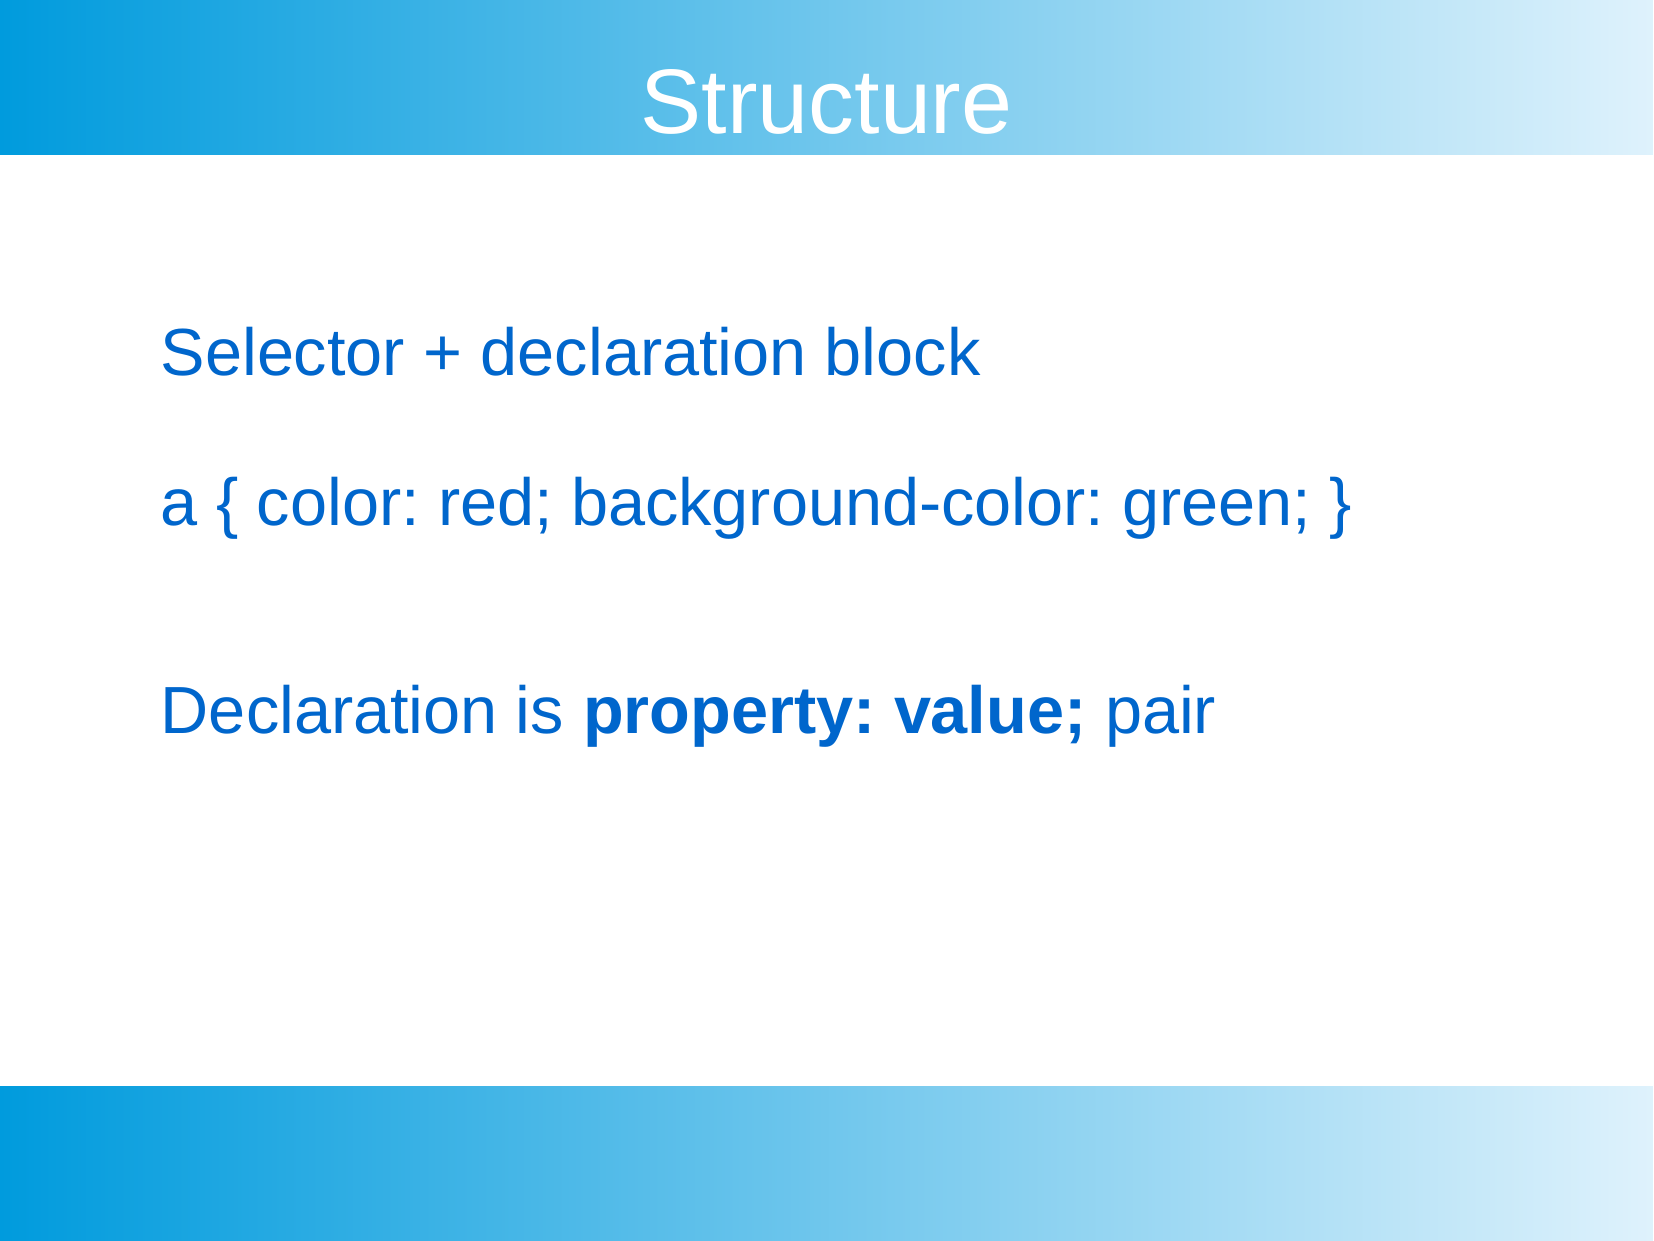

# Structure
Selector + declaration block
a { color: red; background-color: green; }
Declaration is property: value; pair